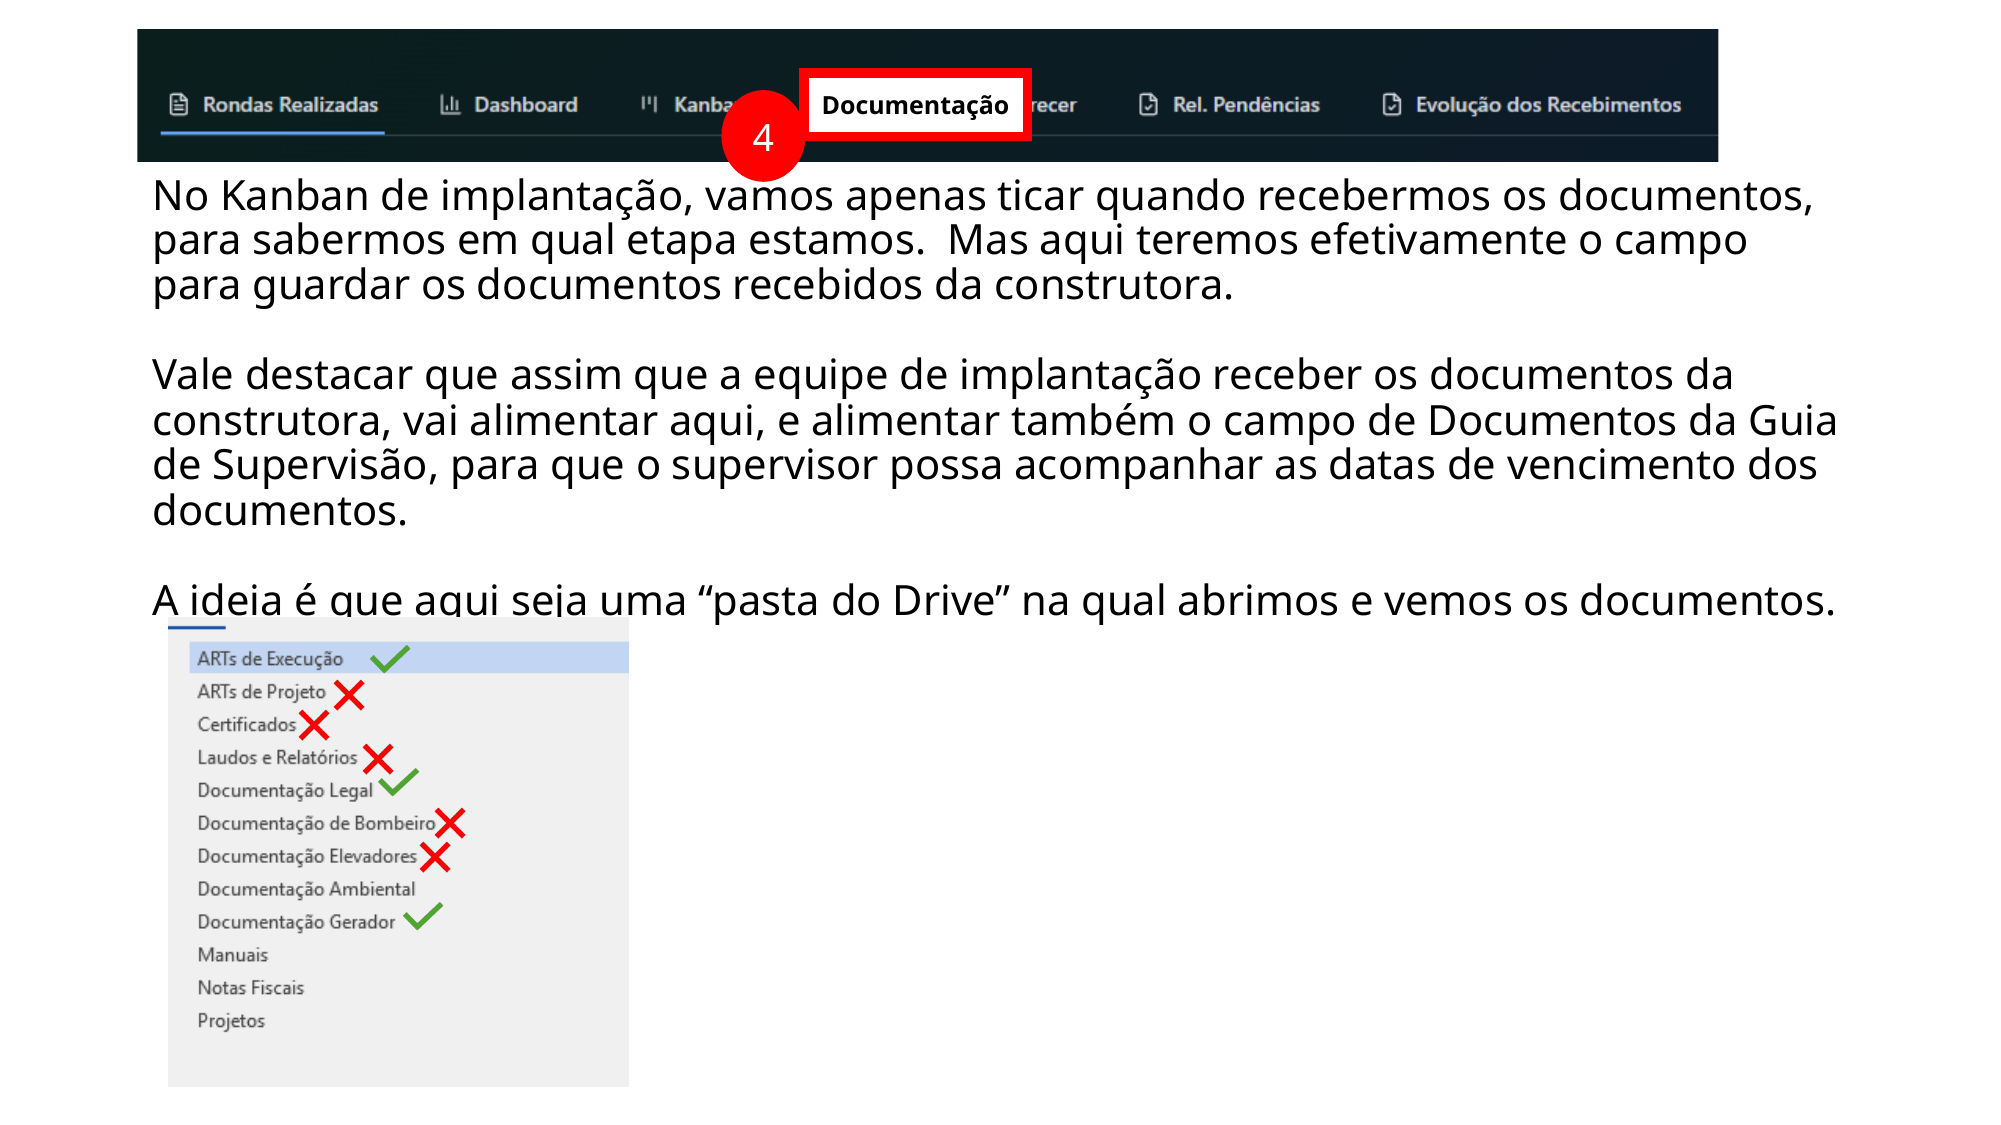

Documentação
4
# No Kanban de implantação, vamos apenas ticar quando recebermos os documentos, para sabermos em qual etapa estamos. Mas aqui teremos efetivamente o campo para guardar os documentos recebidos da construtora. Vale destacar que assim que a equipe de implantação receber os documentos da construtora, vai alimentar aqui, e alimentar também o campo de Documentos da Guia de Supervisão, para que o supervisor possa acompanhar as datas de vencimento dos documentos. A ideia é que aqui seja uma “pasta do Drive” na qual abrimos e vemos os documentos.